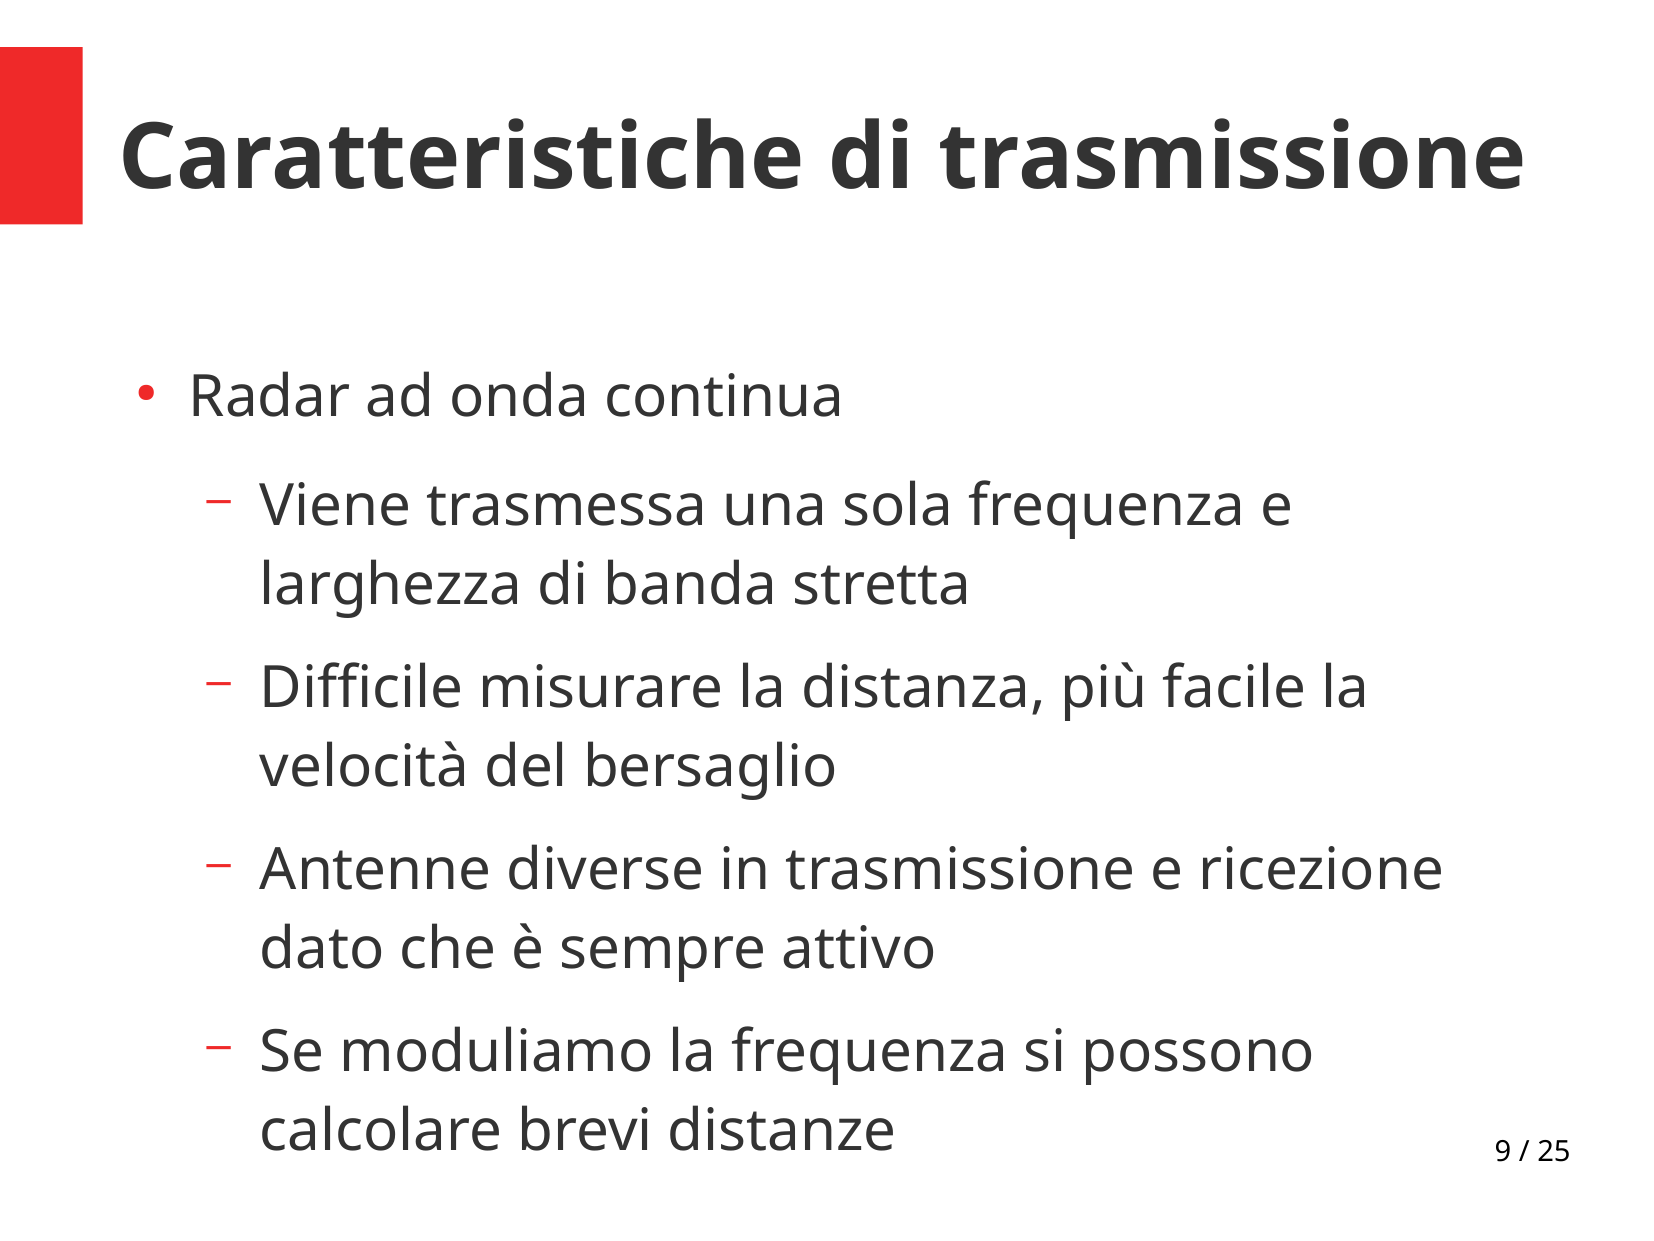

# Caratteristiche di trasmissione
Radar ad onda continua
Viene trasmessa una sola frequenza e larghezza di banda stretta
Difficile misurare la distanza, più facile la velocità del bersaglio
Antenne diverse in trasmissione e ricezione dato che è sempre attivo
Se moduliamo la frequenza si possono calcolare brevi distanze
9